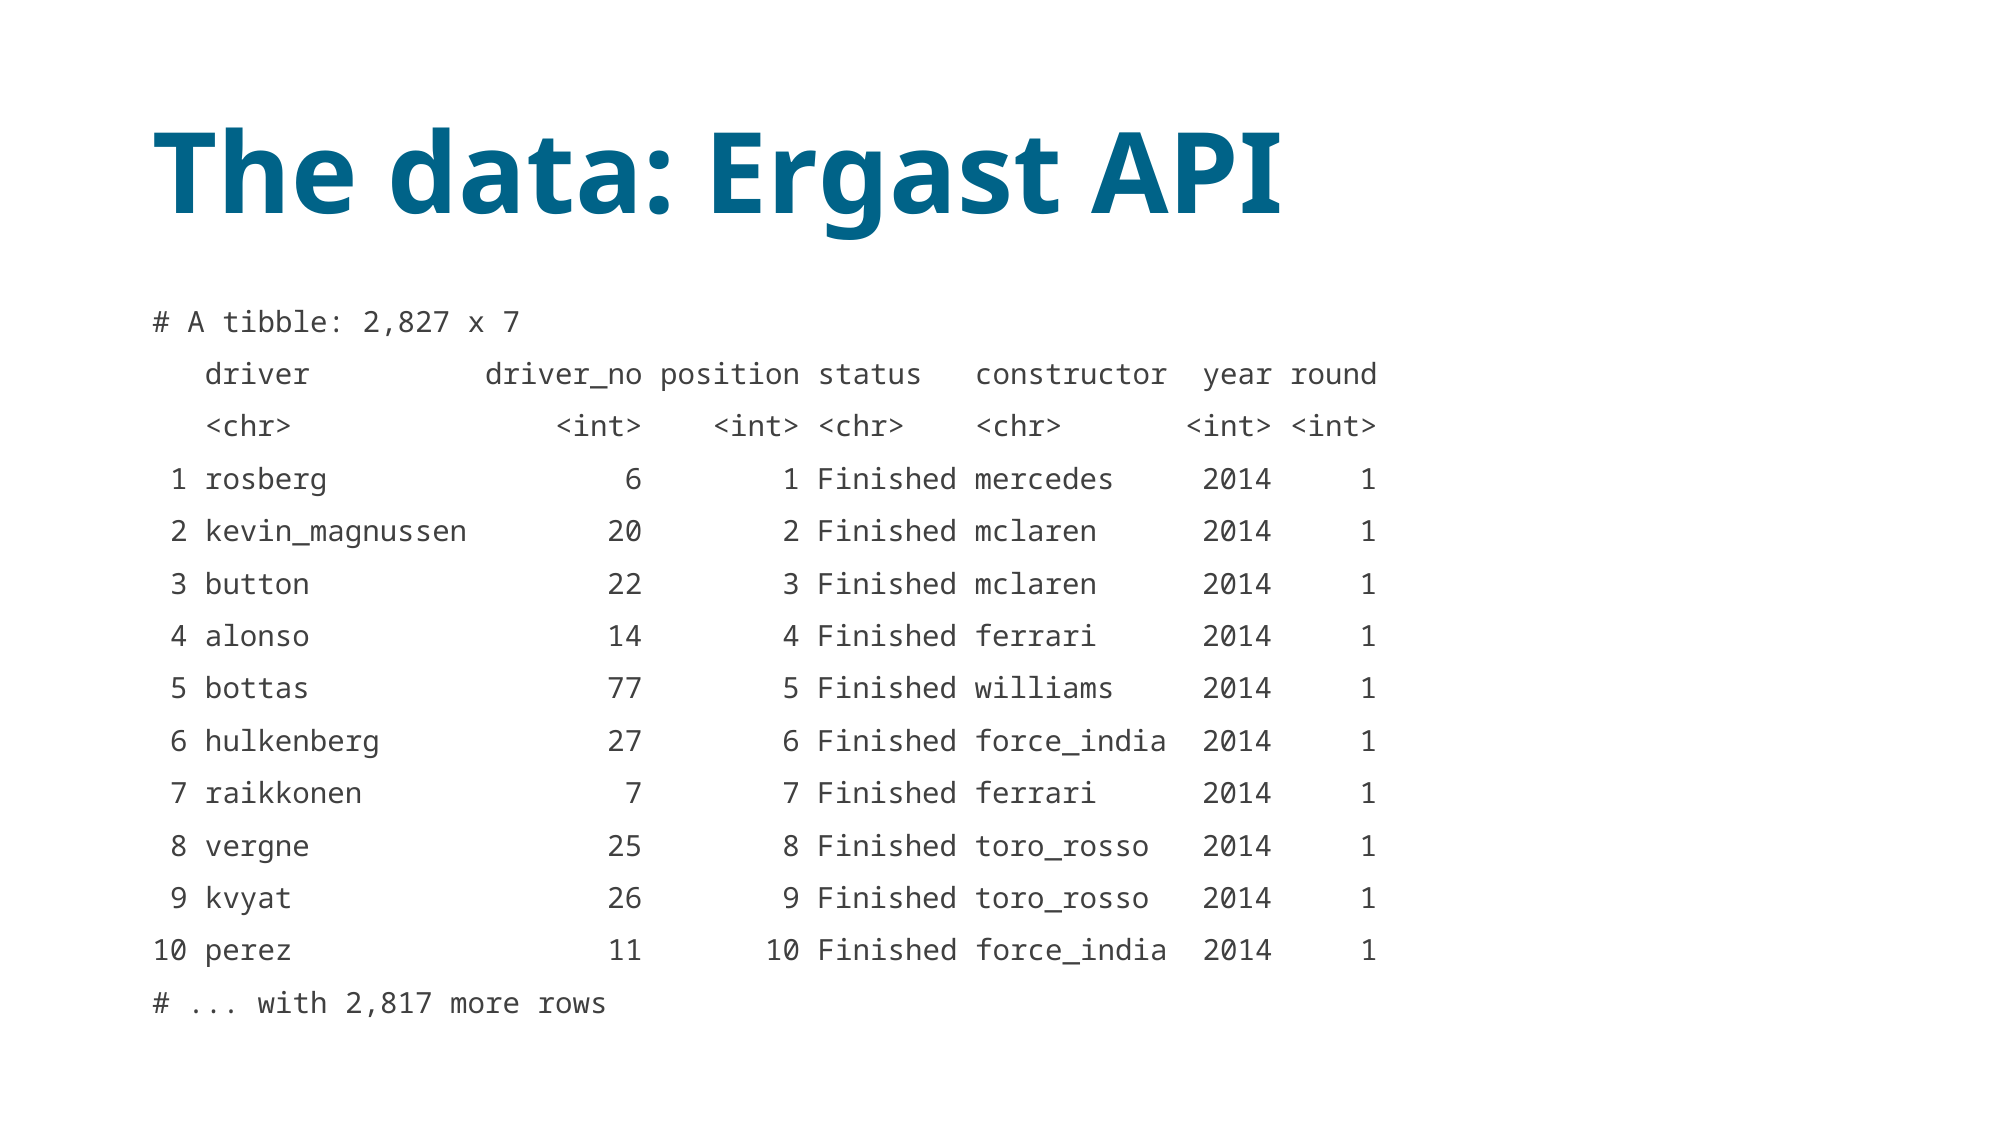

# The data: Ergast API
# A tibble: 2,827 x 7
 driver driver_no position status constructor year round
 <chr> <int> <int> <chr> <chr> <int> <int>
 1 rosberg 6 1 Finished mercedes 2014 1
 2 kevin_magnussen 20 2 Finished mclaren 2014 1
 3 button 22 3 Finished mclaren 2014 1
 4 alonso 14 4 Finished ferrari 2014 1
 5 bottas 77 5 Finished williams 2014 1
 6 hulkenberg 27 6 Finished force_india 2014 1
 7 raikkonen 7 7 Finished ferrari 2014 1
 8 vergne 25 8 Finished toro_rosso 2014 1
 9 kvyat 26 9 Finished toro_rosso 2014 1
10 perez 11 10 Finished force_india 2014 1
# ... with 2,817 more rows